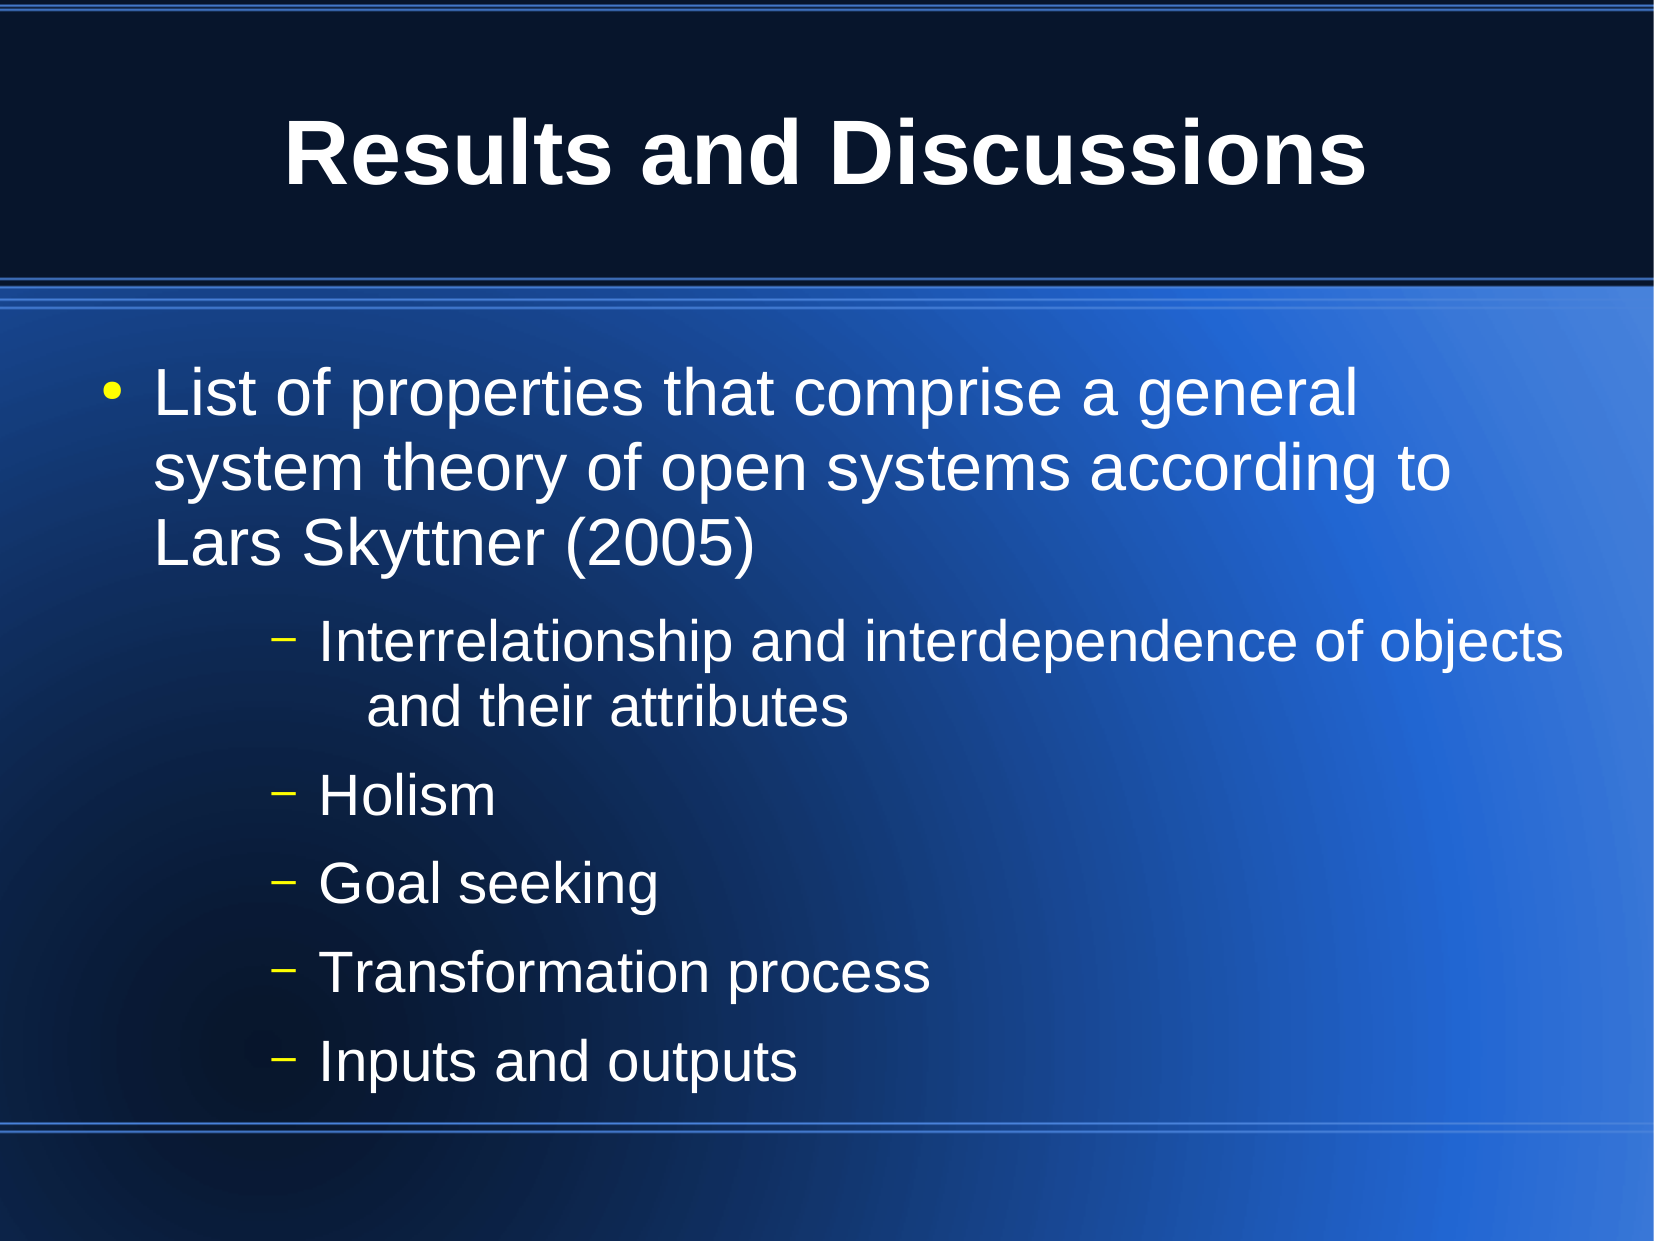

# Results and Discussions
List of properties that comprise a general system theory of open systems according to Lars Skyttner (2005)
Interrelationship and interdependence of objects and their attributes
Holism
Goal seeking
Transformation process
Inputs and outputs